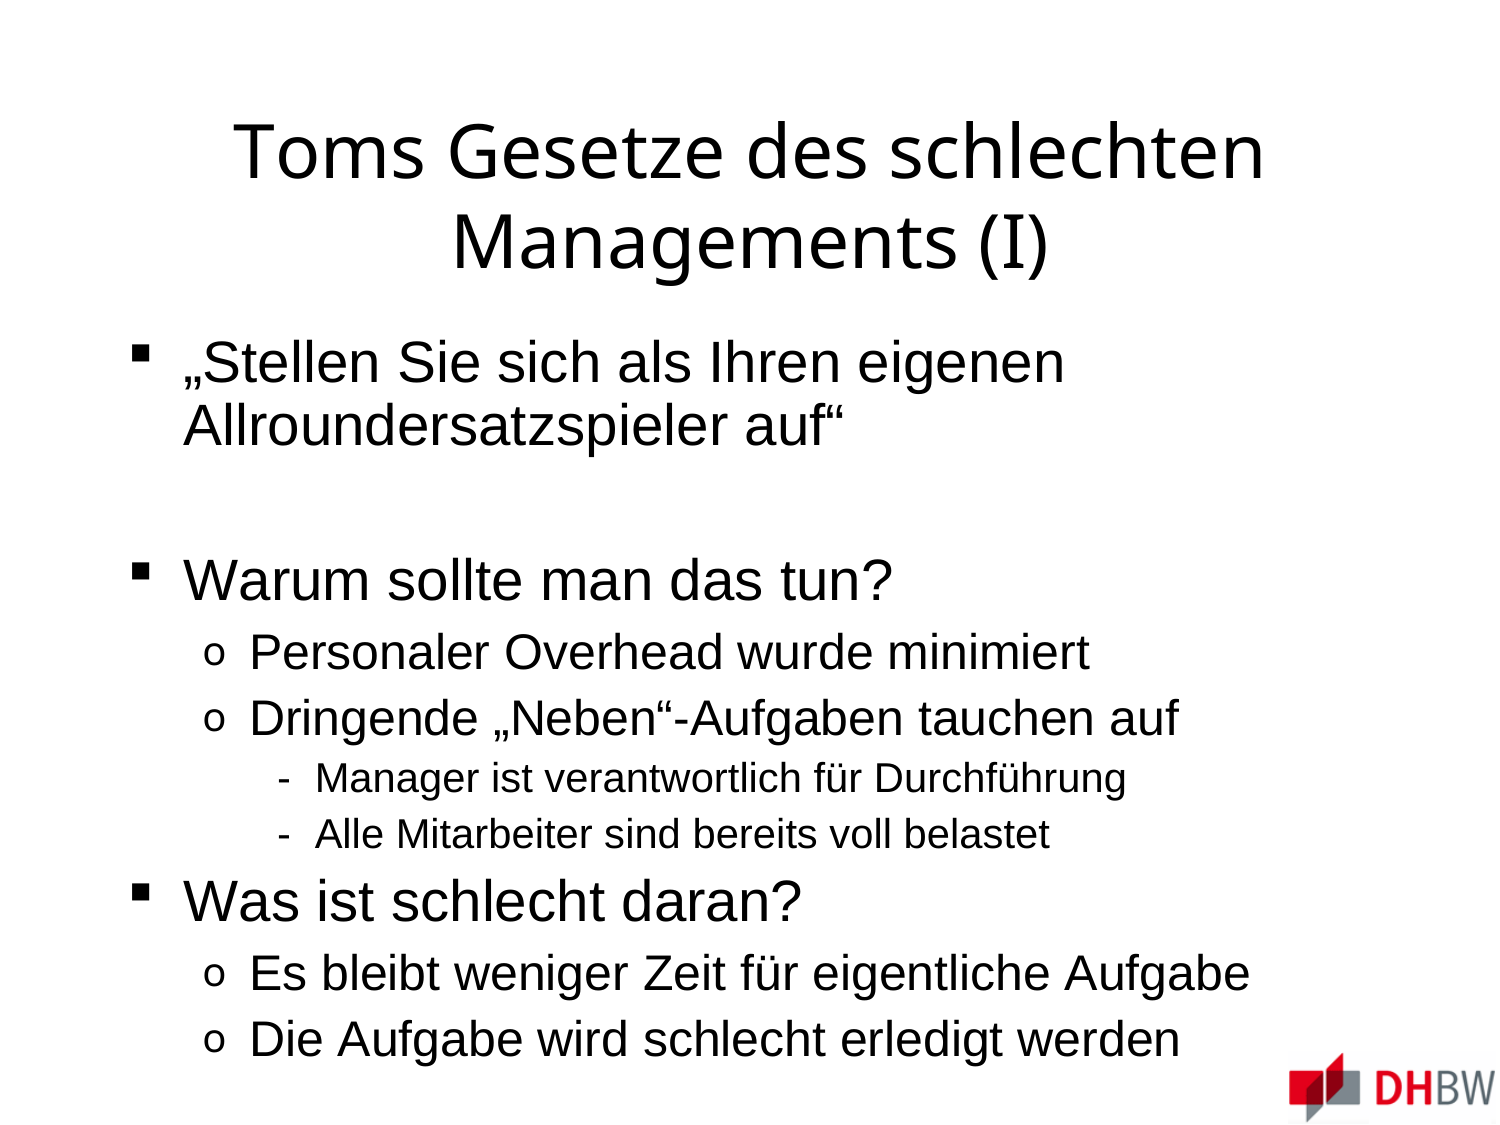

# Toms Gesetze des schlechten Managements (I)
„Stellen Sie sich als Ihren eigenen Allroundersatzspieler auf“
Warum sollte man das tun?
Personaler Overhead wurde minimiert
Dringende „Neben“-Aufgaben tauchen auf
Manager ist verantwortlich für Durchführung
Alle Mitarbeiter sind bereits voll belastet
Was ist schlecht daran?
Es bleibt weniger Zeit für eigentliche Aufgabe
Die Aufgabe wird schlecht erledigt werden